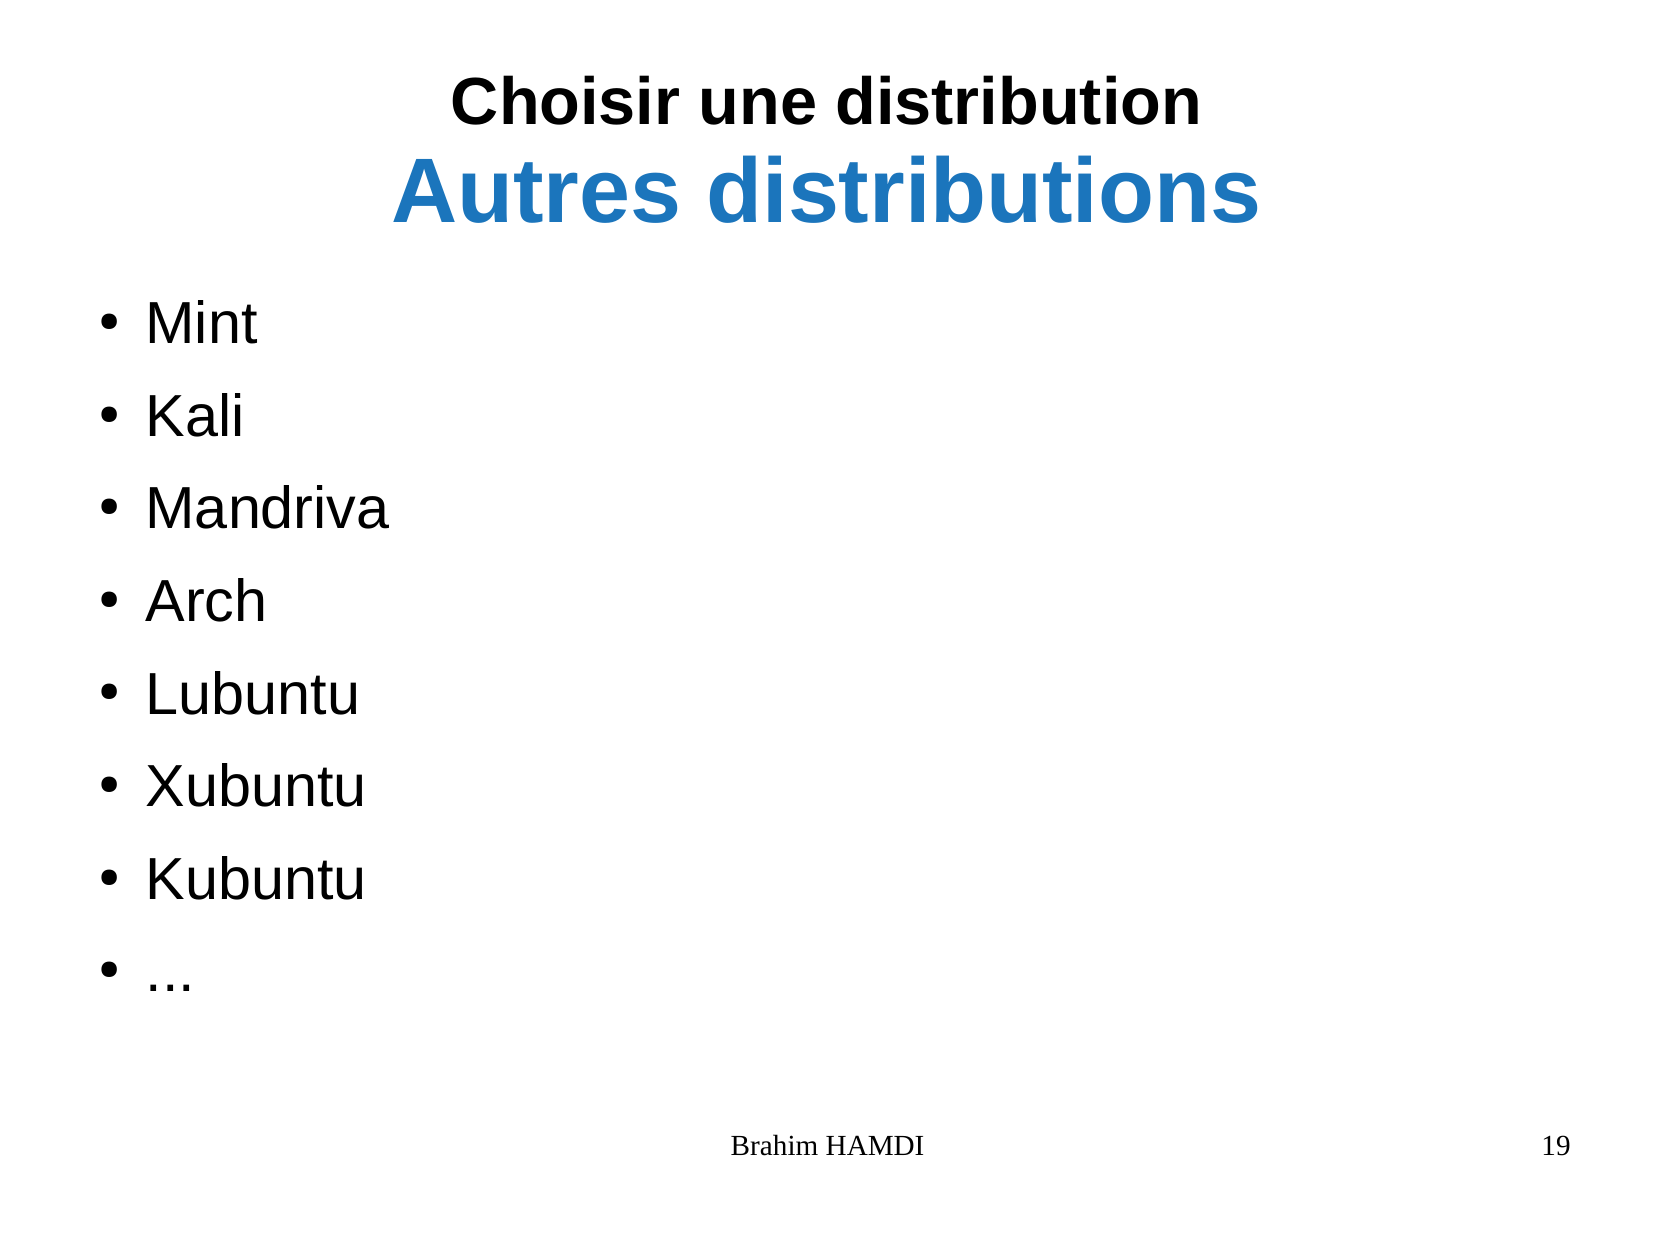

# Choisir une distribution Autres distributions
Mint
Kali
Mandriva
Arch
Lubuntu
Xubuntu
Kubuntu
...
Brahim HAMDI
19